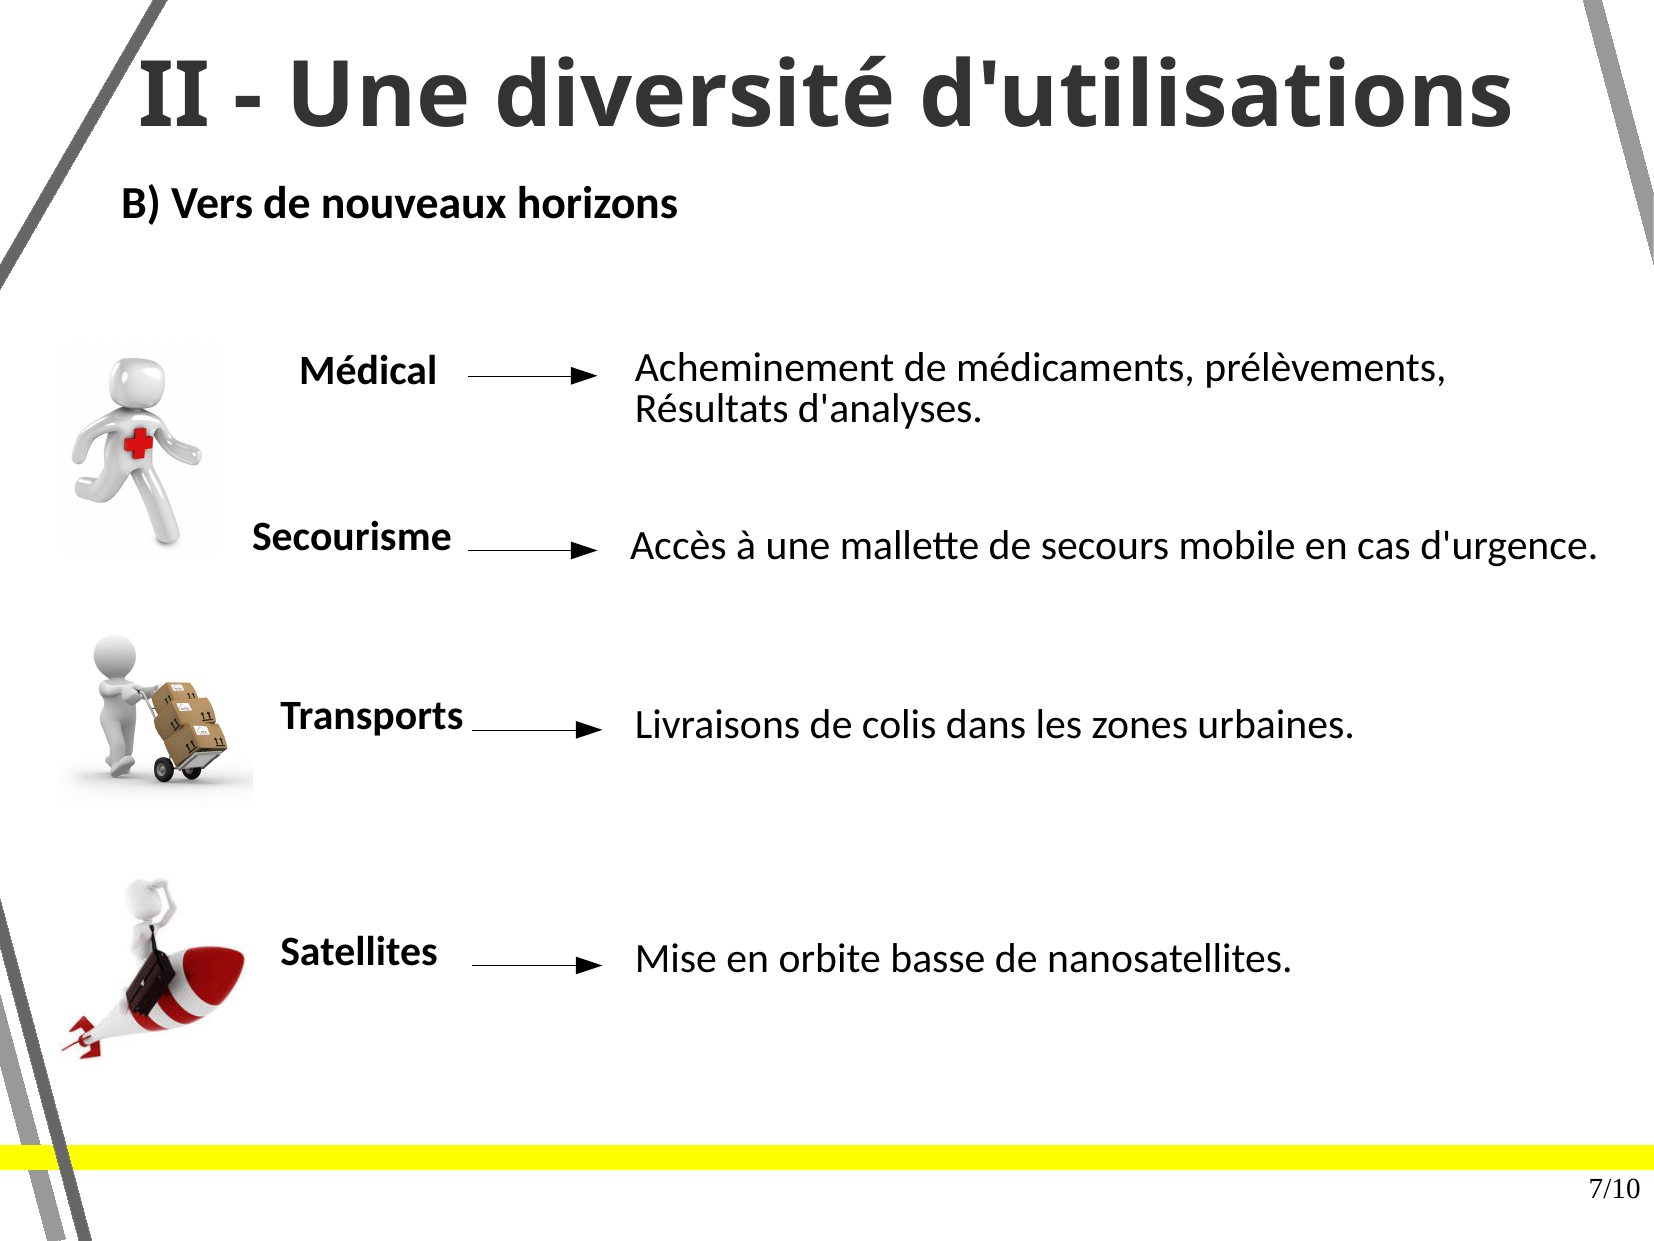

# II - Une diversité d'utilisations
B) Vers de nouveaux horizons
Acheminement de médicaments, prélèvements,
Résultats d'analyses.
Médical
Secourisme
Accès à une mallette de secours mobile en cas d'urgence.
Transports
Livraisons de colis dans les zones urbaines.
Satellites
Mise en orbite basse de nanosatellites.